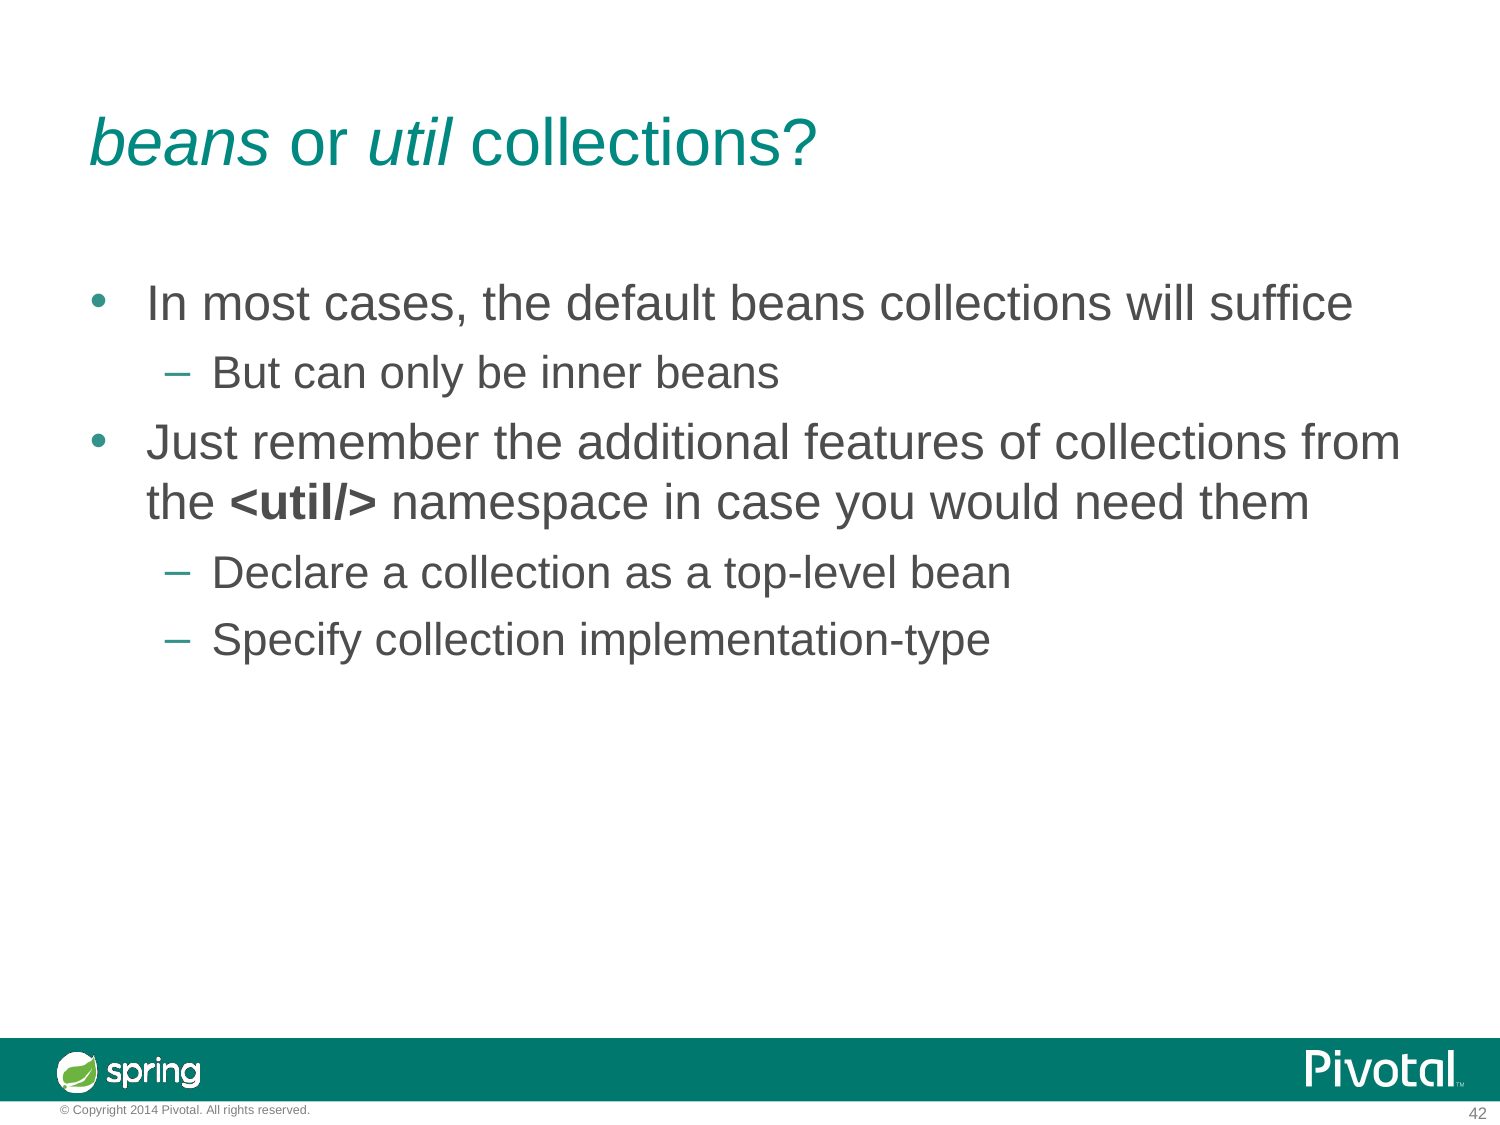

# beans or util collections?
In most cases, the default beans collections will suffice
But can only be inner beans
Just remember the additional features of collections from the <util/> namespace in case you would need them
Declare a collection as a top-level bean
Specify collection implementation-type